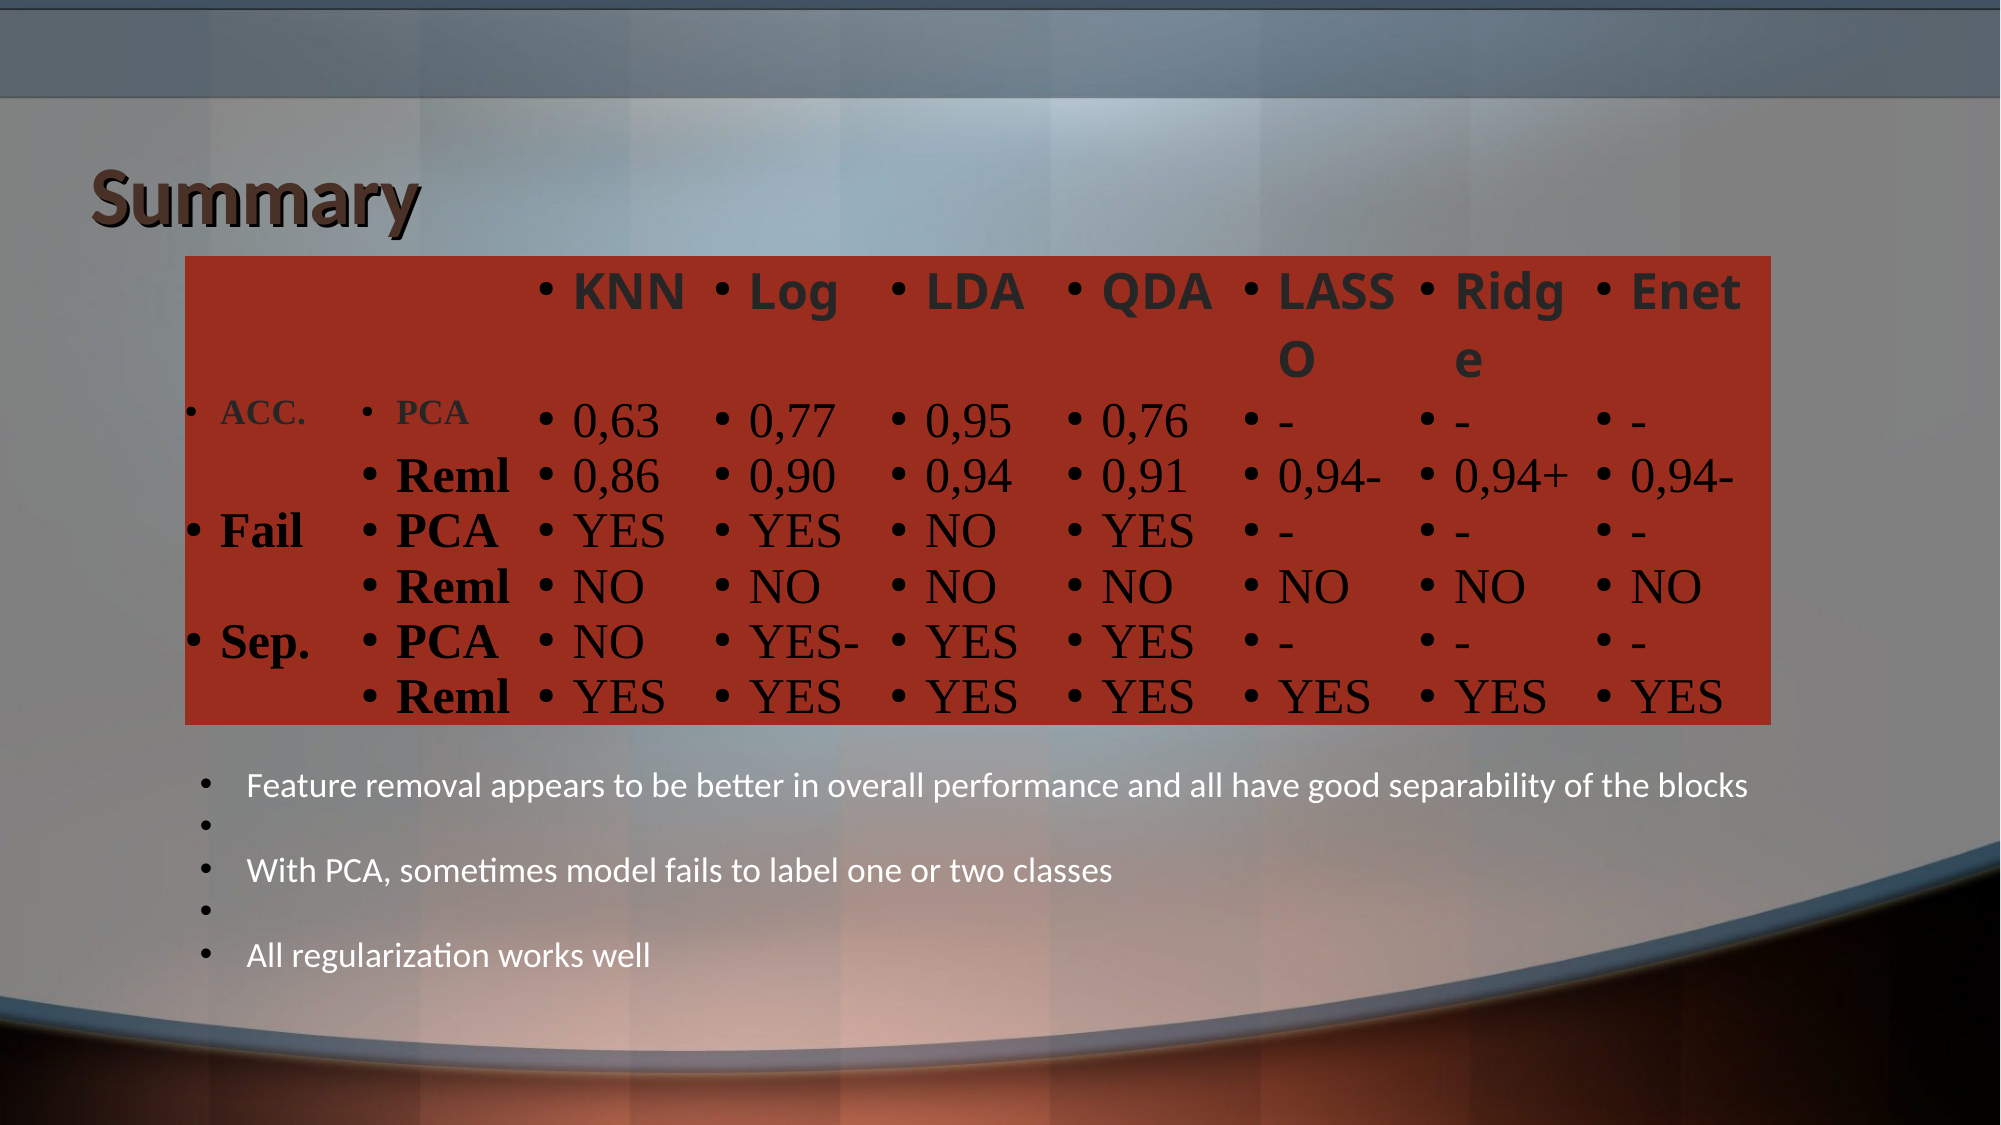

# Summary
| | | KNN | Log | LDA | QDA | LASSO | Ridge | Enet |
| --- | --- | --- | --- | --- | --- | --- | --- | --- |
| ACC. | PCA | 0,63 | 0,77 | 0,95 | 0,76 | - | - | - |
| | Reml | 0,86 | 0,90 | 0,94 | 0,91 | 0,94- | 0,94+ | 0,94- |
| Fail | PCA | YES | YES | NO | YES | - | - | - |
| | Reml | NO | NO | NO | NO | NO | NO | NO |
| Sep. | PCA | NO | YES- | YES | YES | - | - | - |
| | Reml | YES | YES | YES | YES | YES | YES | YES |
Feature removal appears to be better in overall performance and all have good separability of the blocks
With PCA, sometimes model fails to label one or two classes
All regularization works well